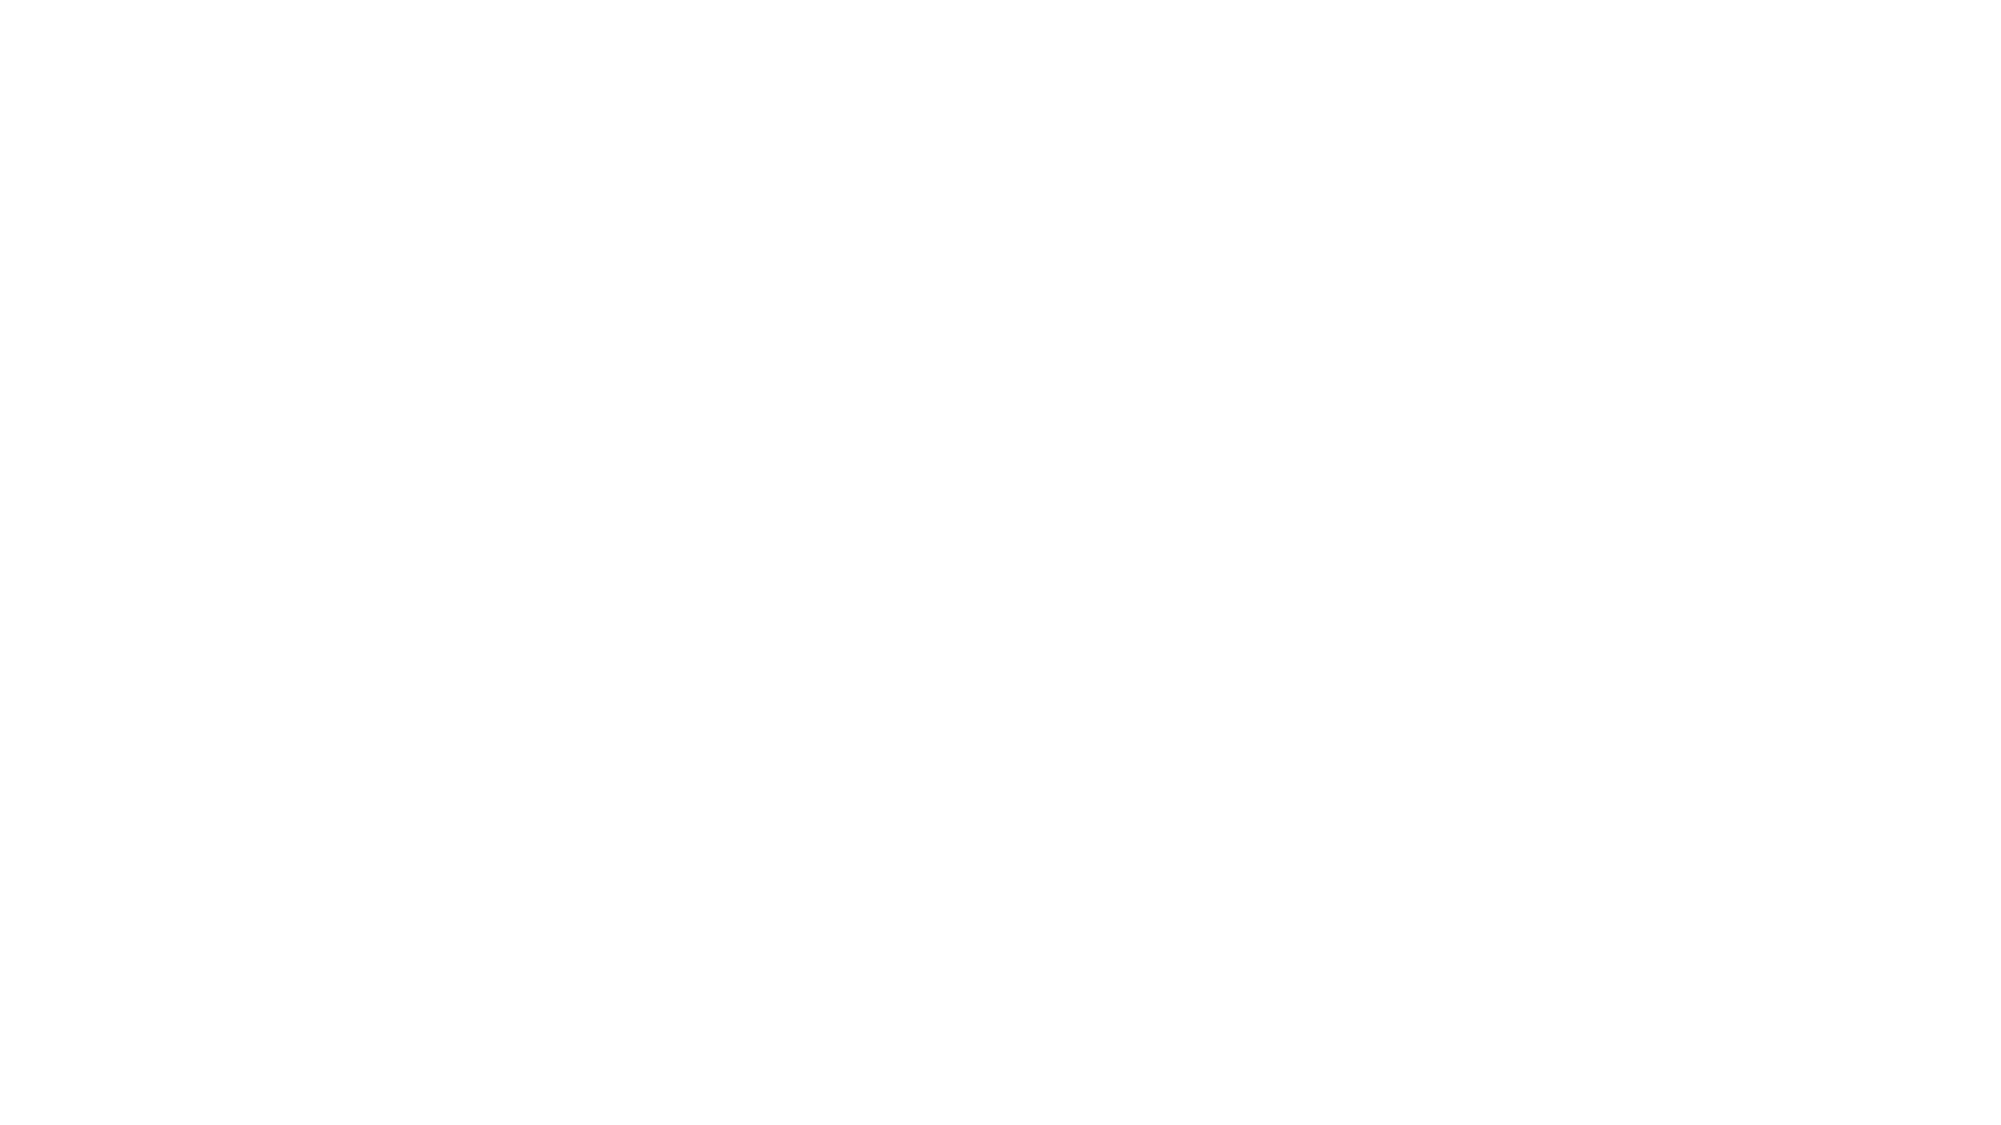

# Przygotowali:
Marcin Gąsiorek
Marcel Kochan
Sean Geraghty
Bartosz Wilczyński